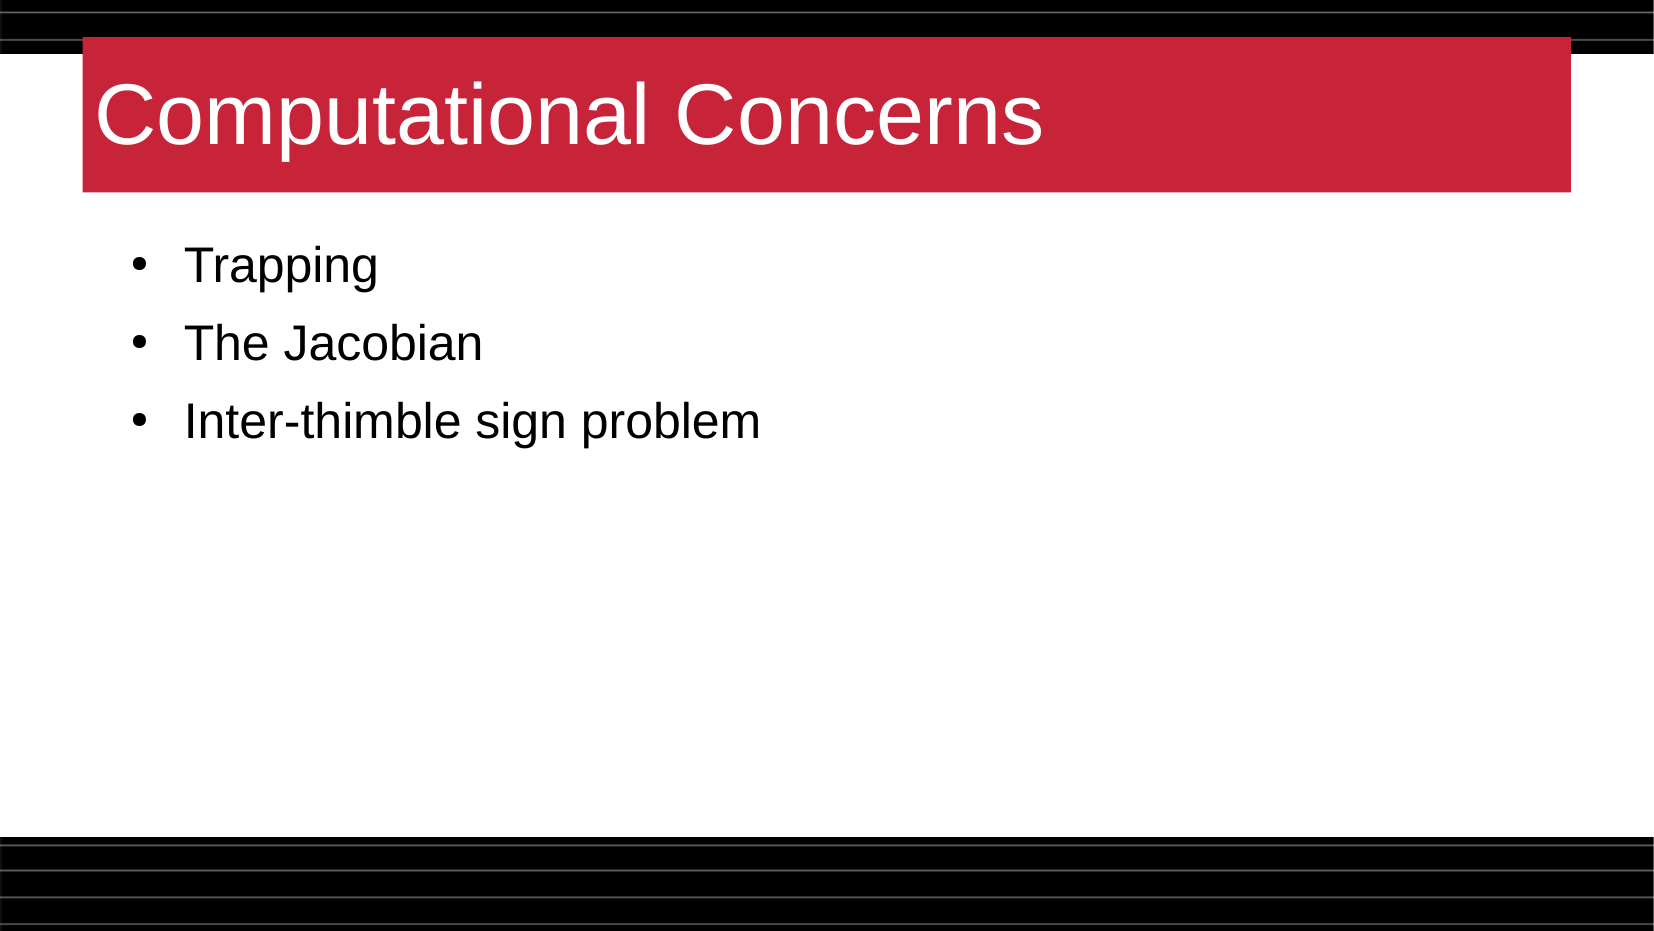

# Computational Concerns
Trapping
The Jacobian
Inter-thimble sign problem